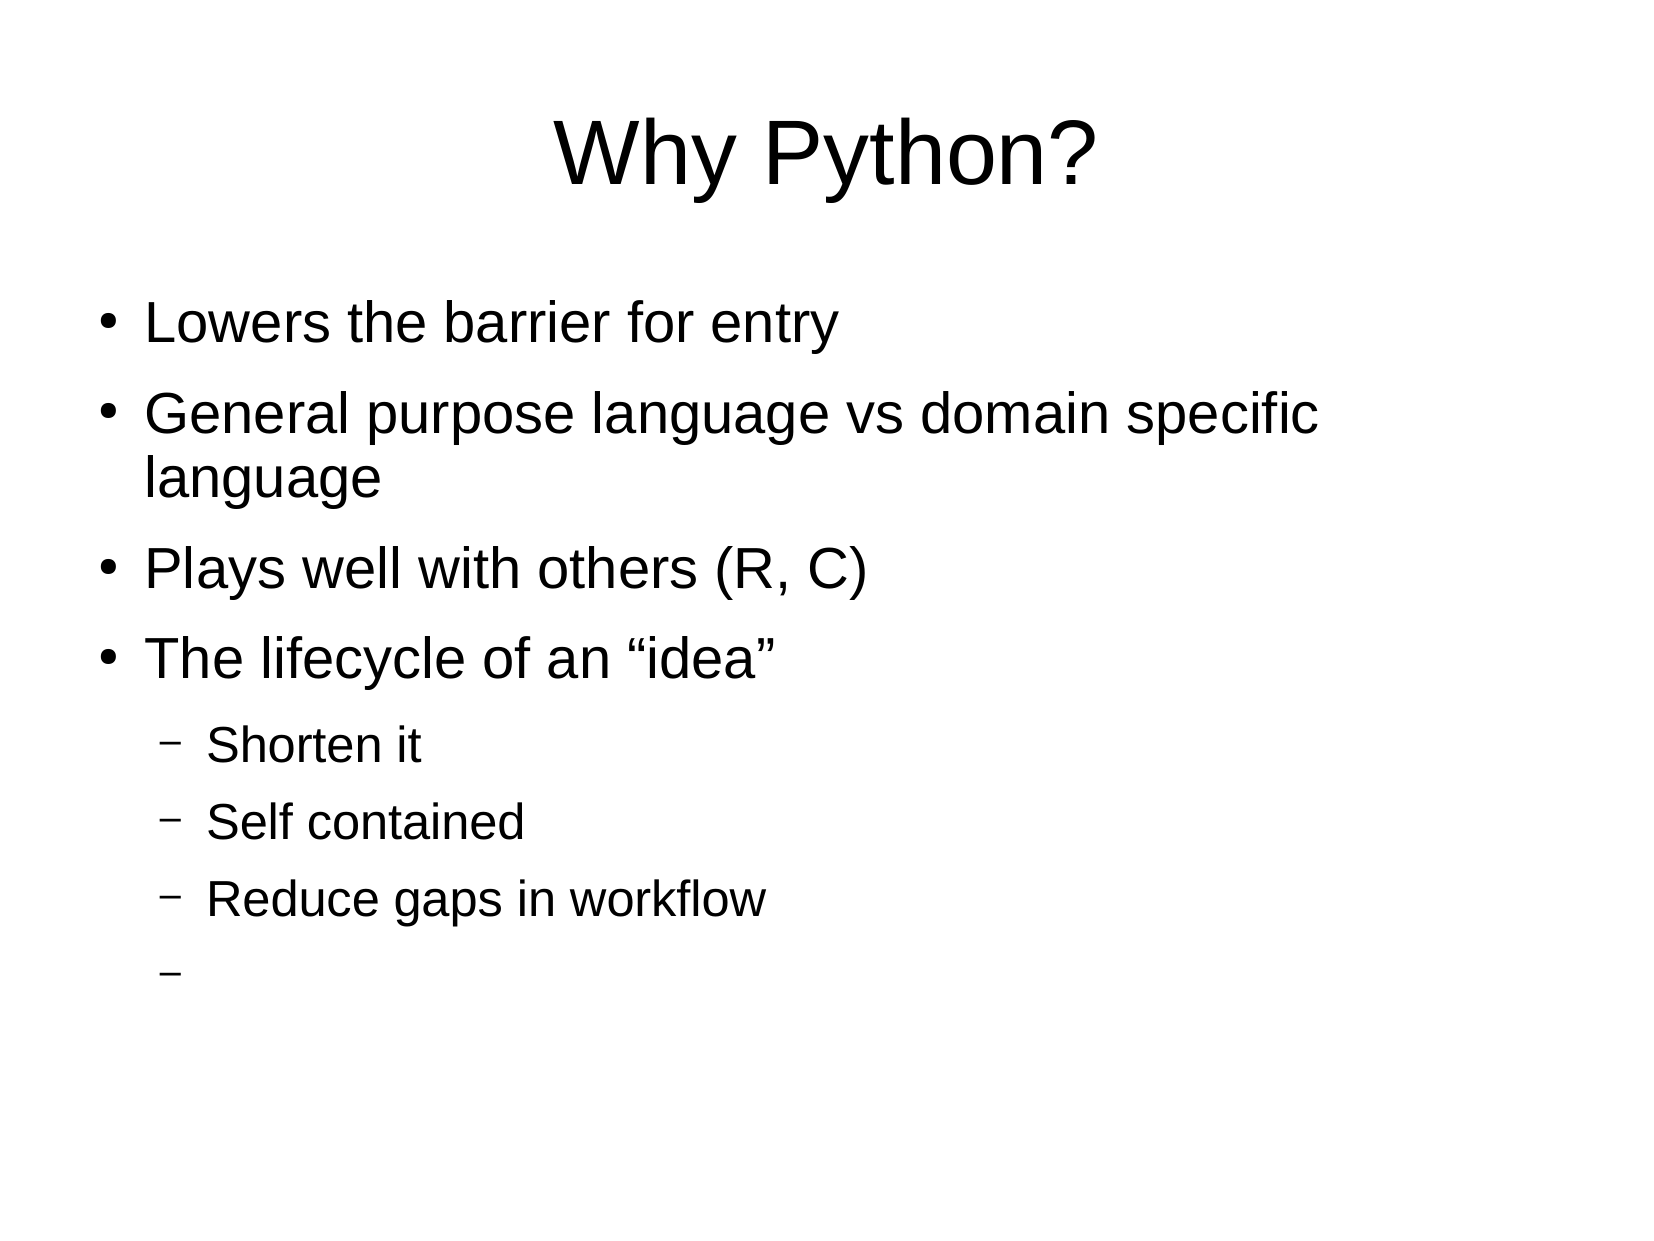

# Why Python?
Lowers the barrier for entry
General purpose language vs domain specific language
Plays well with others (R, C)
The lifecycle of an “idea”
Shorten it
Self contained
Reduce gaps in workflow